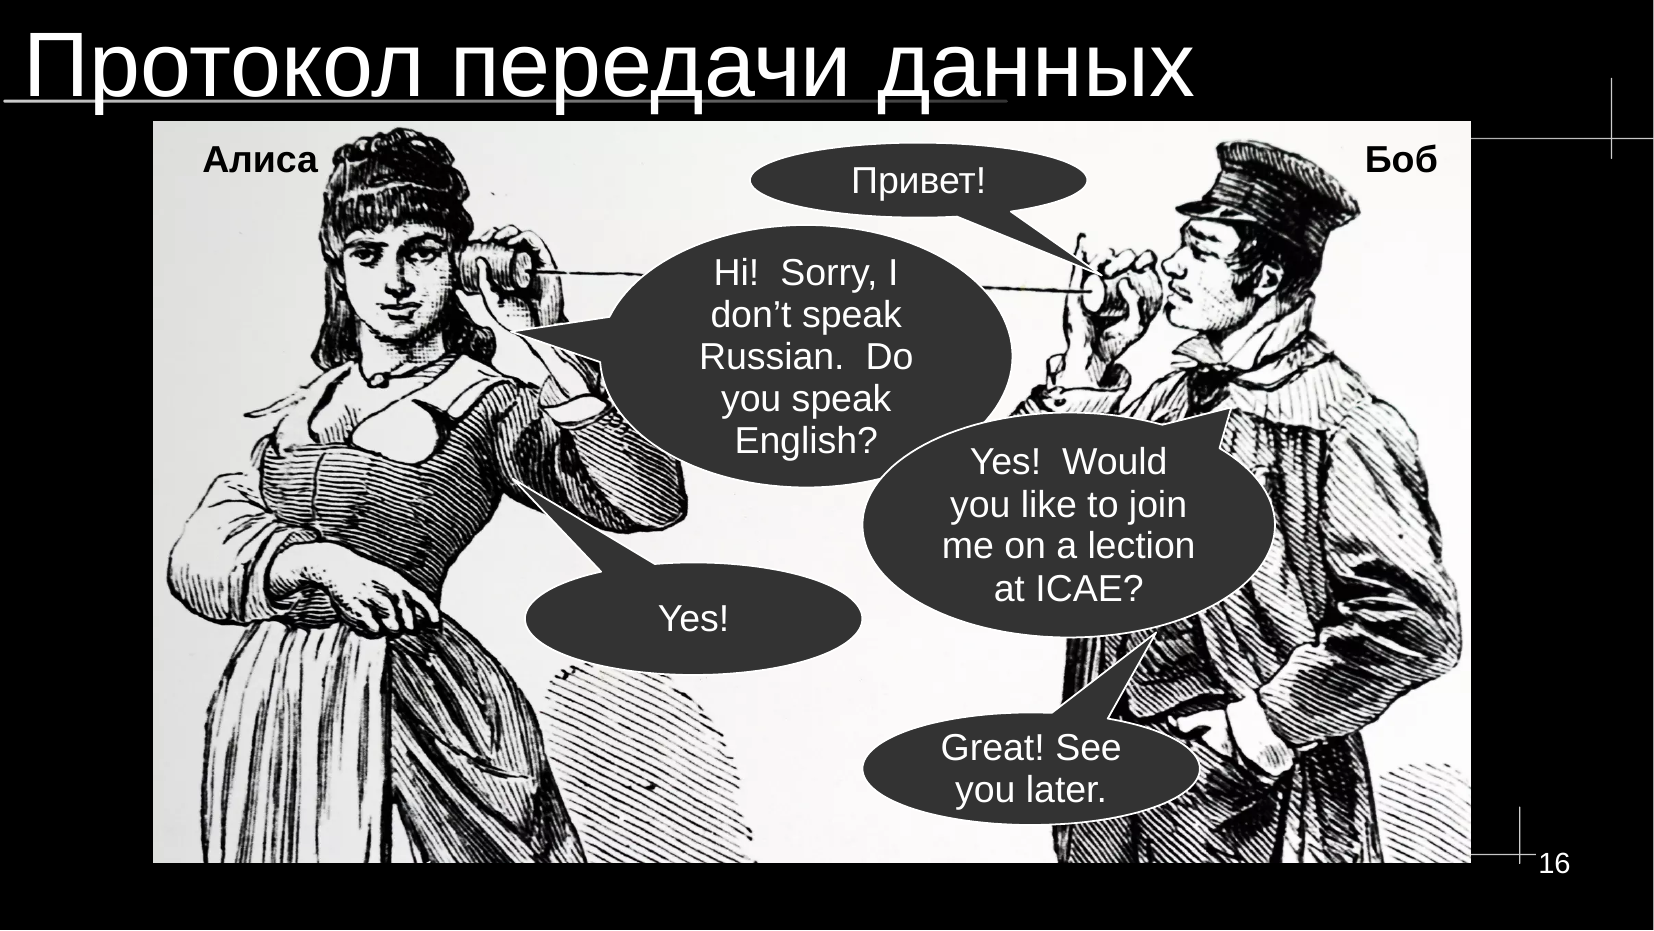

# Протокол передачи данных
Алиса
Боб
Привет!
Hi! Sorry, I don’t speak Russian. Do you speak English?
Yes! Would you like to join me on a lection at ICAE?
Yes!
Great! See you later.
16